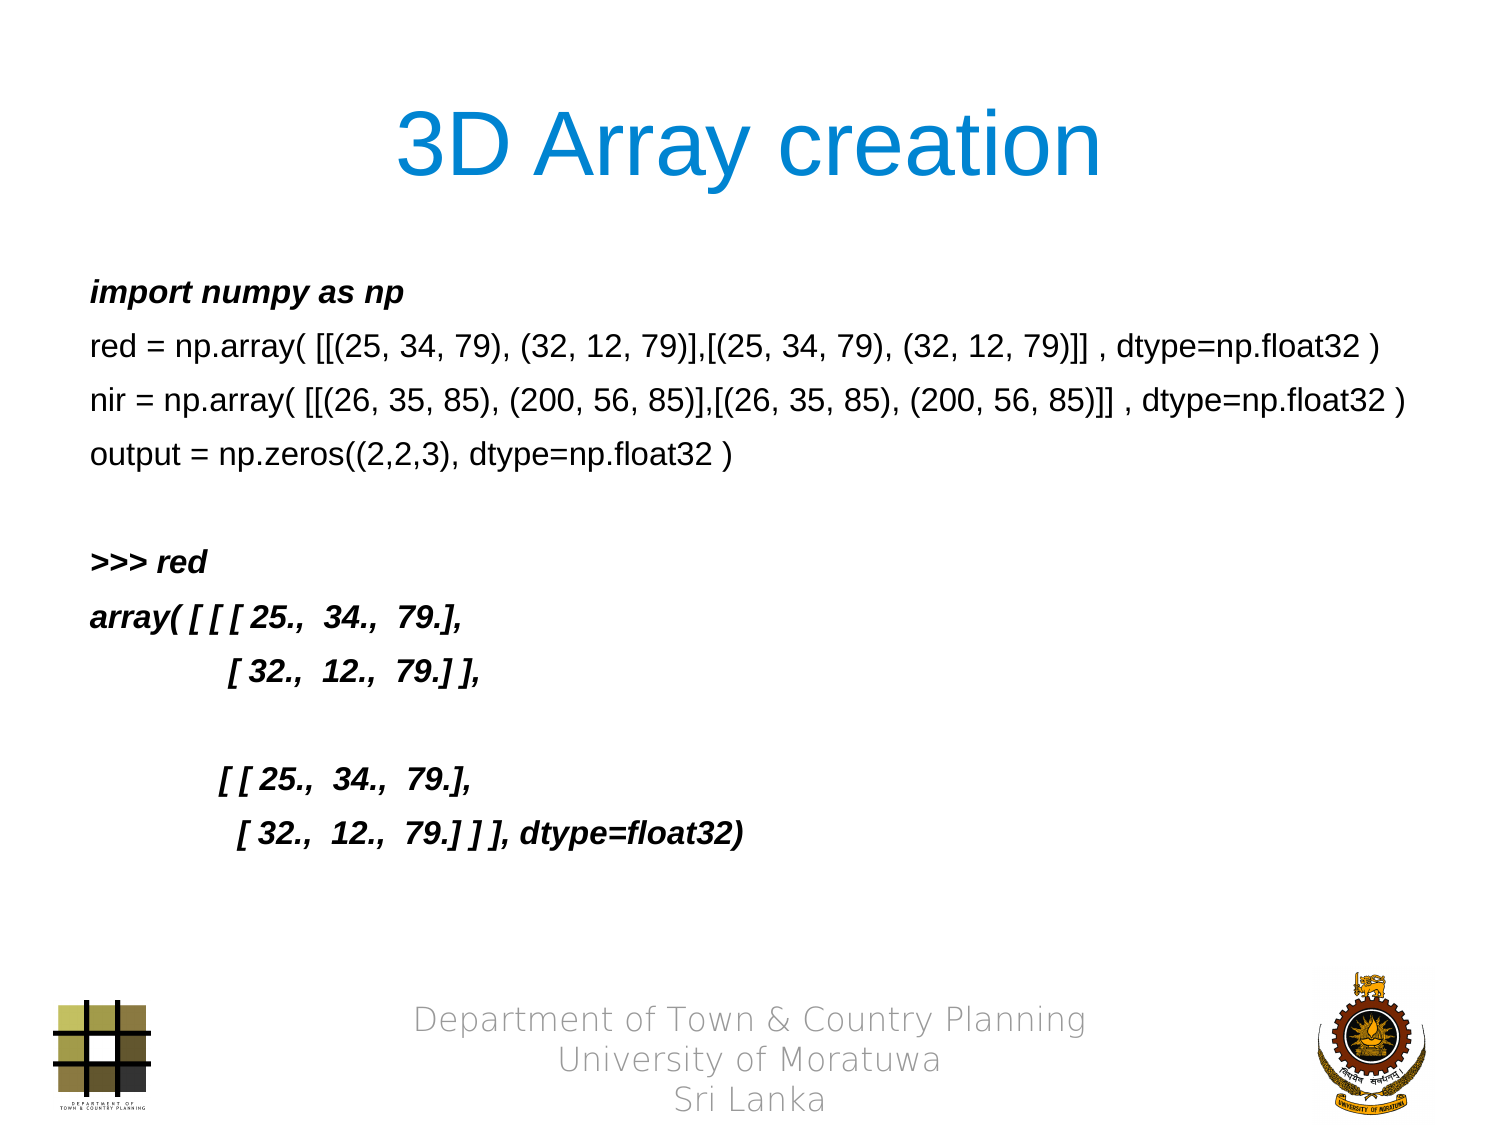

# 3D Array creation
import numpy as np
red = np.array( [[(25, 34, 79), (32, 12, 79)],[(25, 34, 79), (32, 12, 79)]] , dtype=np.float32 )
nir = np.array( [[(26, 35, 85), (200, 56, 85)],[(26, 35, 85), (200, 56, 85)]] , dtype=np.float32 )
output = np.zeros((2,2,3), dtype=np.float32 )
>>> red
array( [ [ [ 25., 34., 79.],
 [ 32., 12., 79.] ],
 [ [ 25., 34., 79.],
 [ 32., 12., 79.] ] ], dtype=float32)